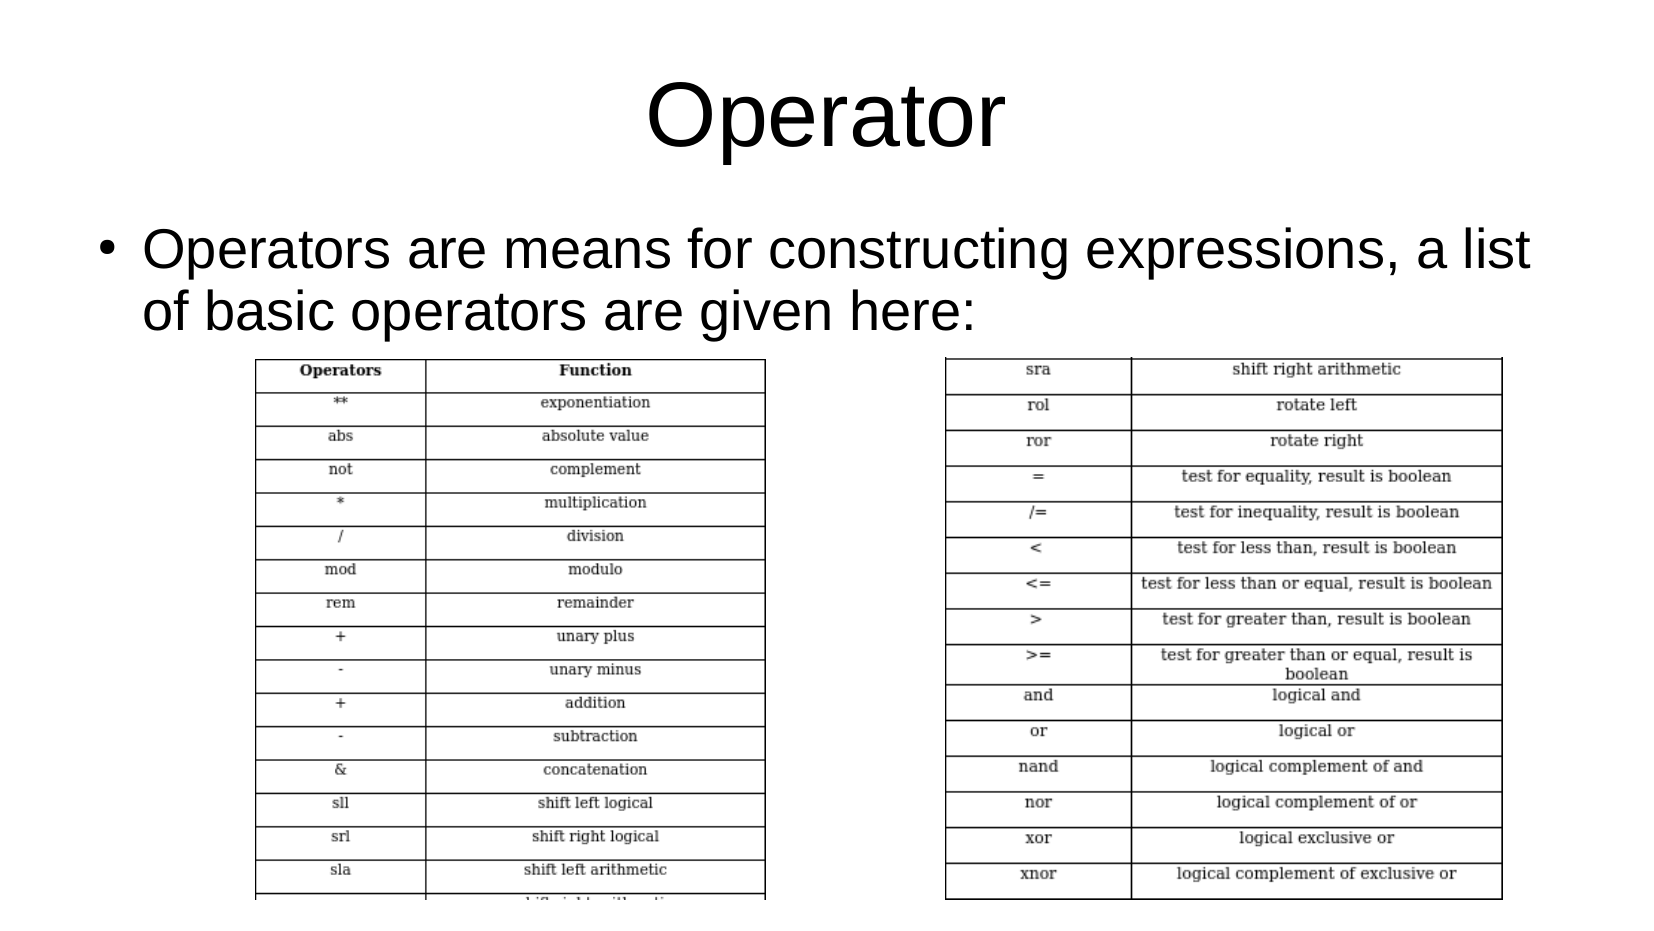

# Operator
Operators are means for constructing expressions, a list of basic operators are given here: